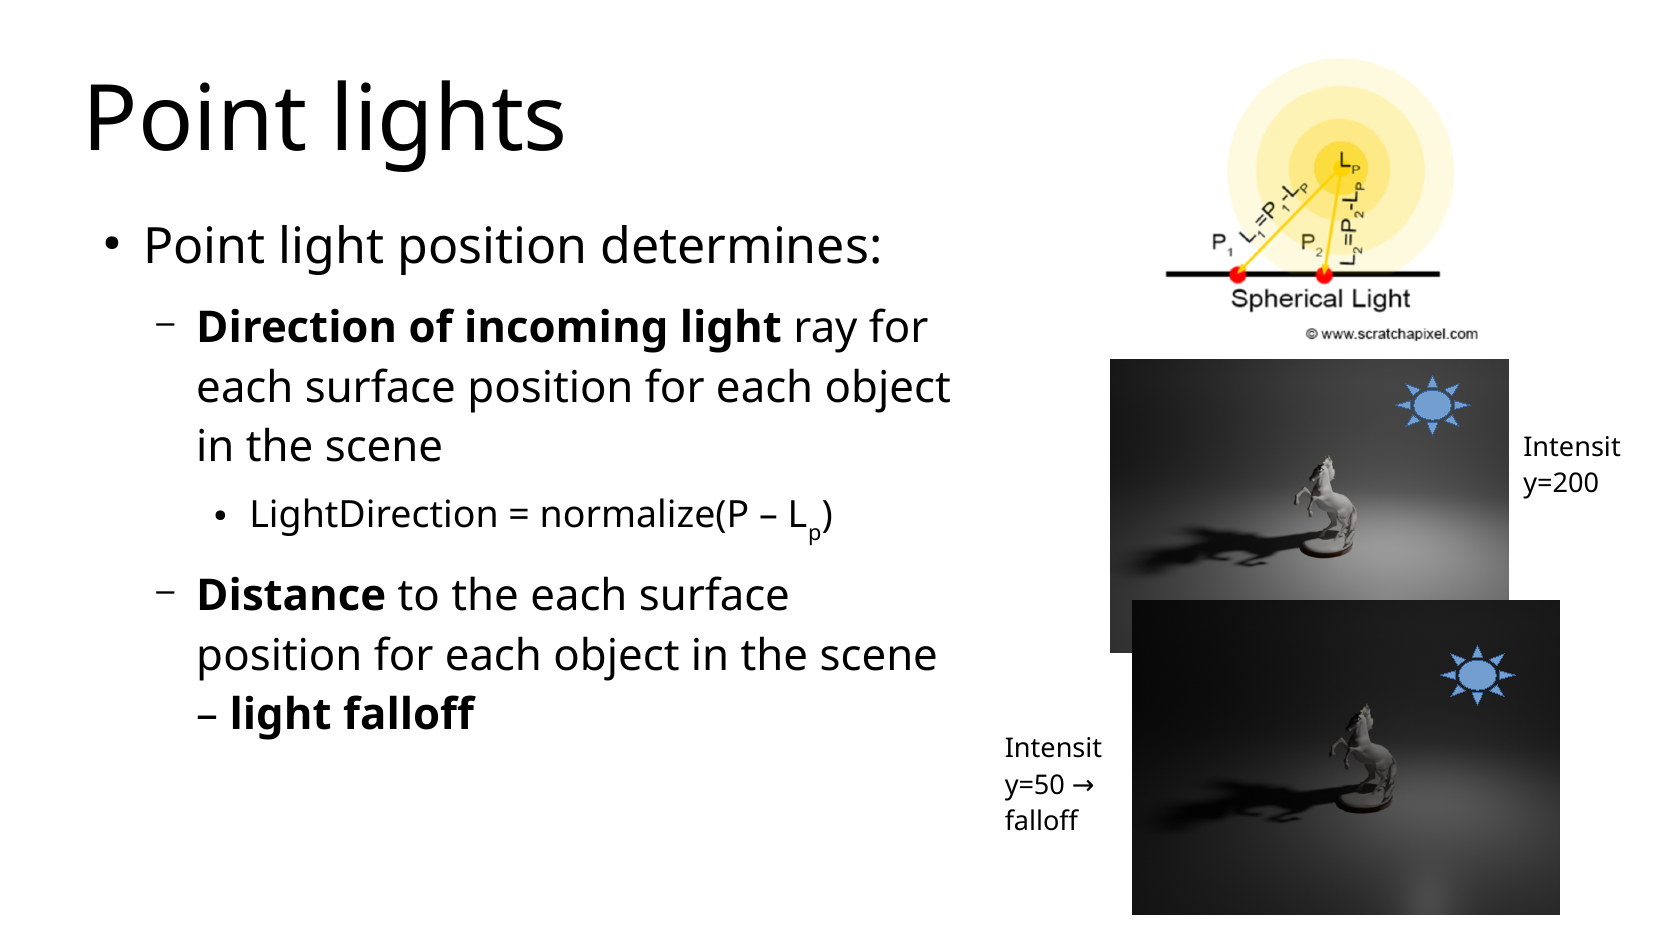

# Point lights
Point light position determines:
Direction of incoming light ray for each surface position for each object in the scene
LightDirection = normalize(P – Lp)
Distance to the each surface position for each object in the scene – light falloff
Intensity=200
Intensity=50 → falloff